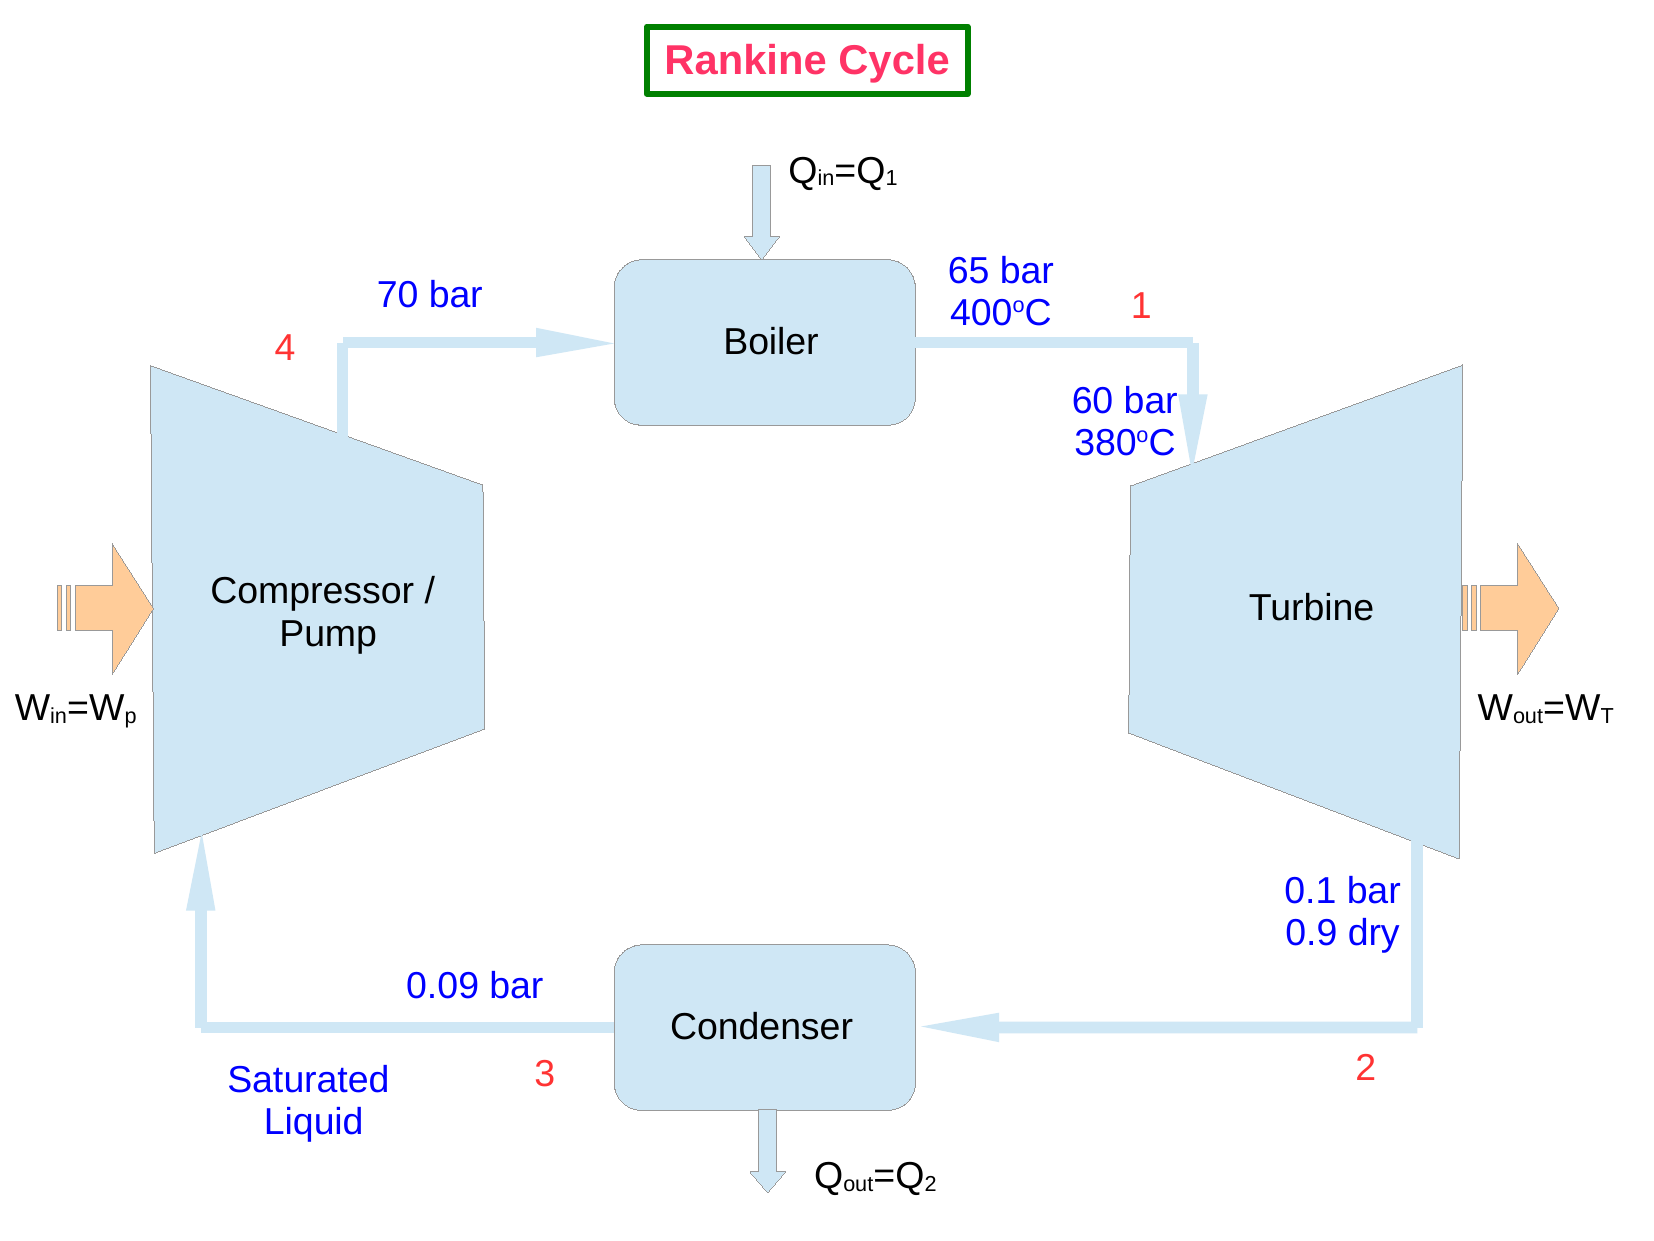

Rankine Cycle
Qin=Q1
65 bar
400oC
70 bar
1
Boiler
4
60 bar
380oC
Compressor /
Pump
Turbine
Win=Wp
Wout=WT
0.1 bar
0.9 dry
0.09 bar
Condenser
2
3
Saturated
Liquid
Qout=Q2